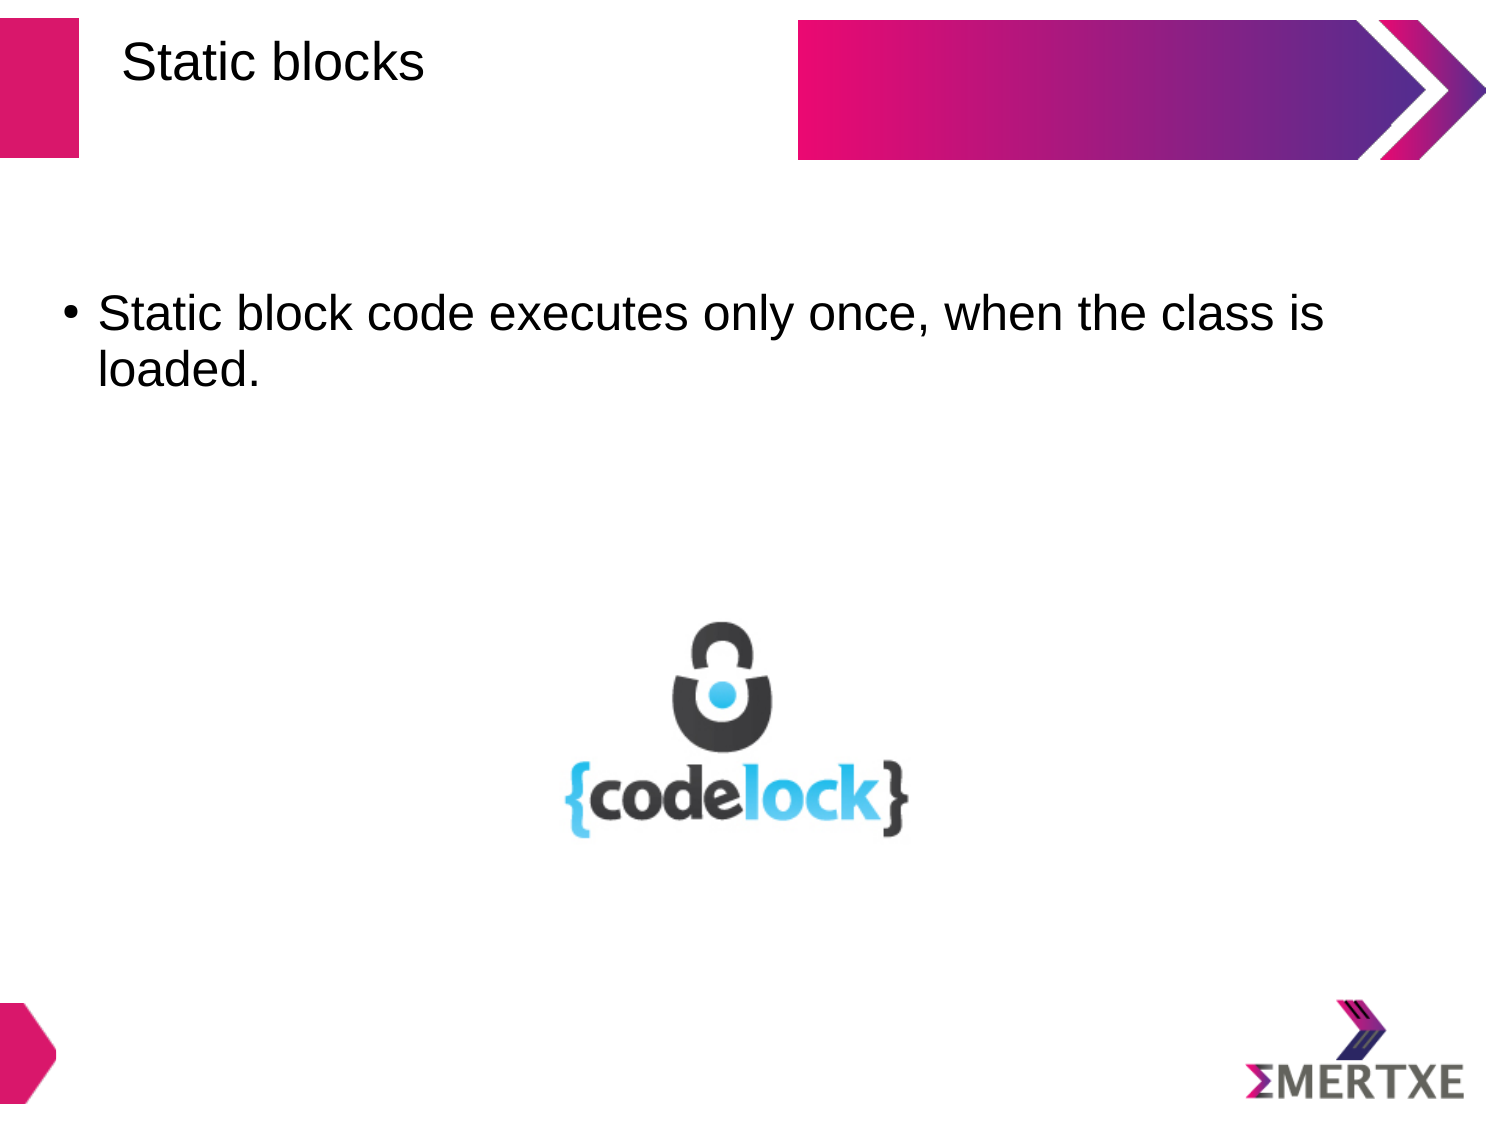

Static blocks
Static block code executes only once, when the class is loaded.